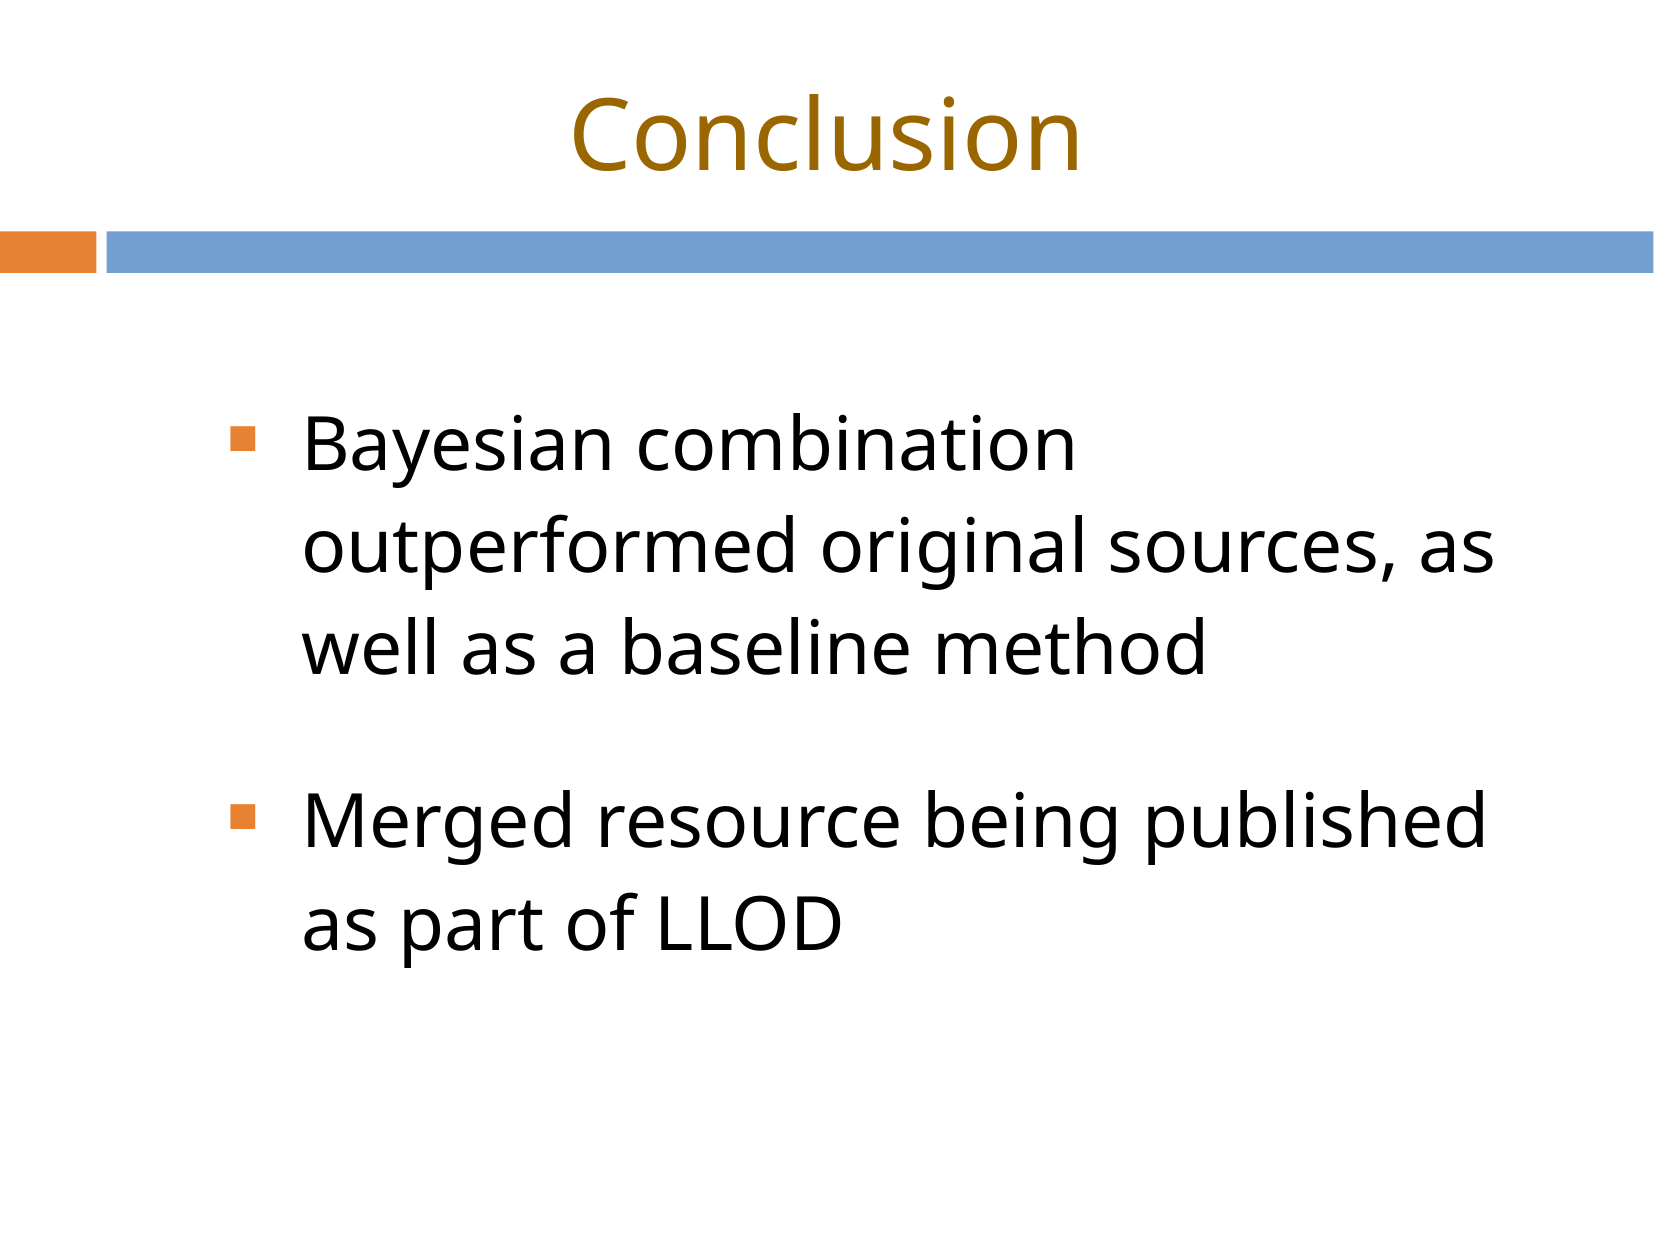

# Conclusion
Bayesian combination outperformed original sources, as well as a baseline method
Merged resource being published as part of LLOD